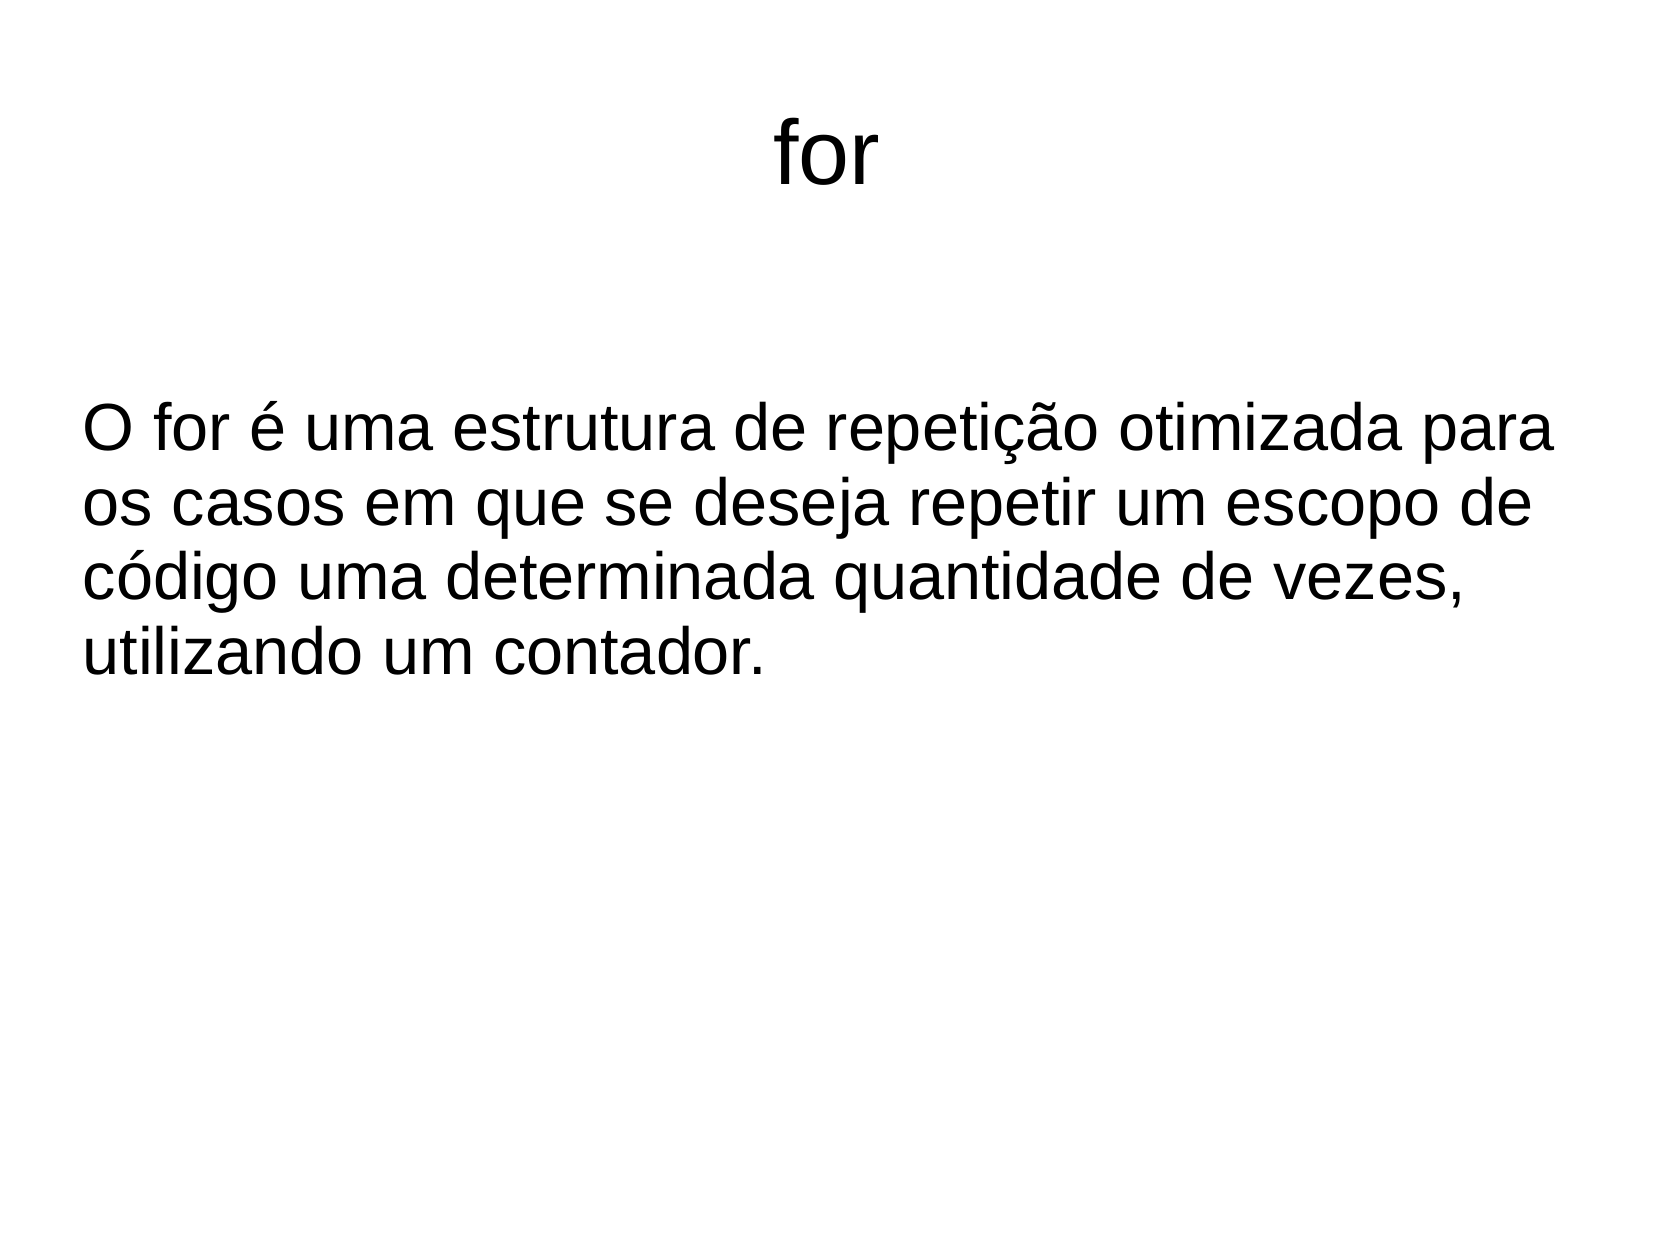

# for
O for é uma estrutura de repetição otimizada para os casos em que se deseja repetir um escopo de código uma determinada quantidade de vezes, utilizando um contador.